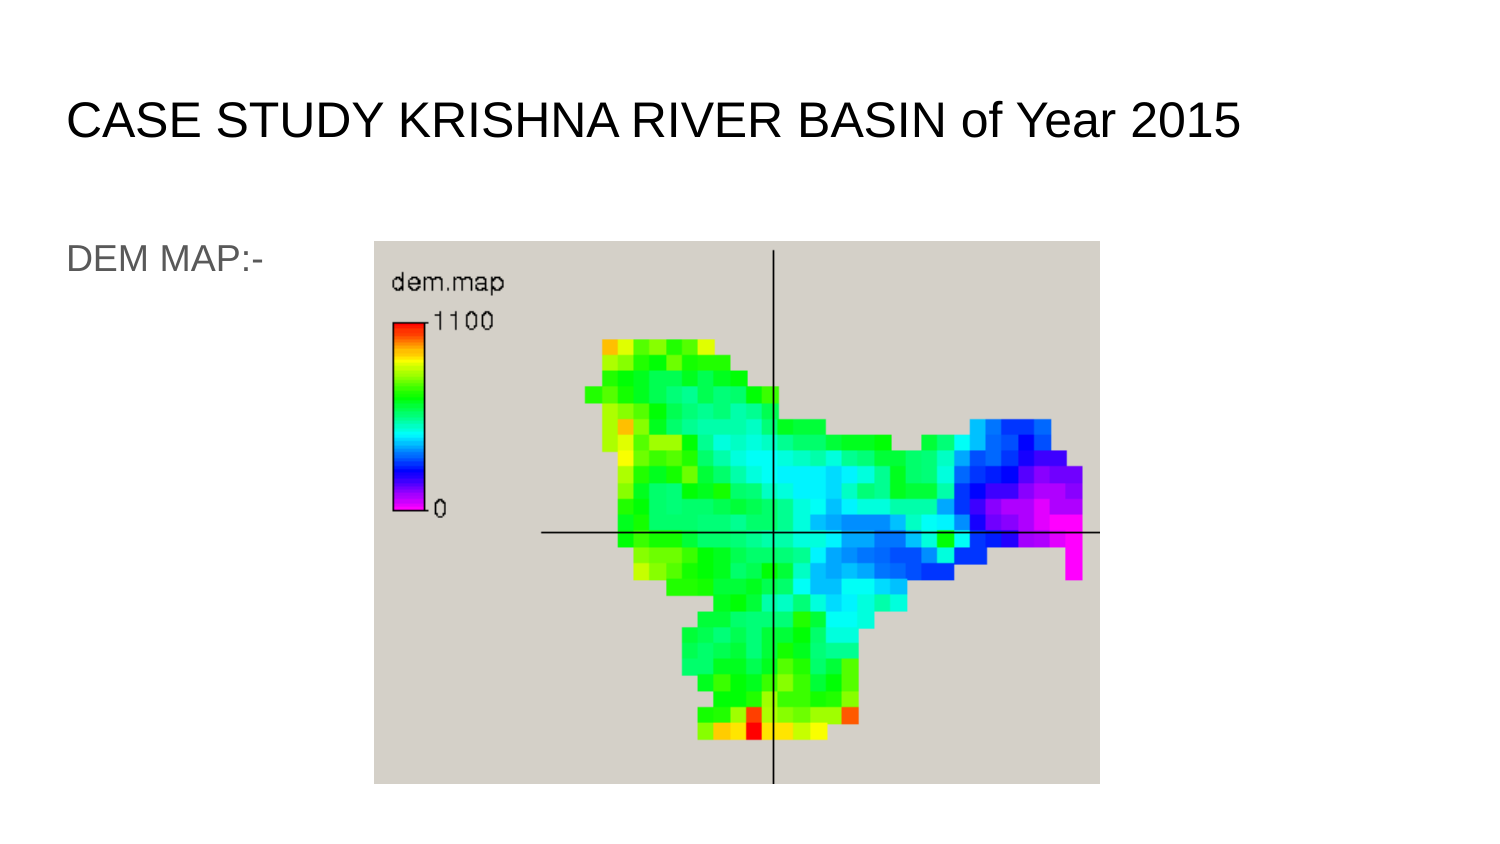

# CASE STUDY KRISHNA RIVER BASIN of Year 2015
DEM MAP:-